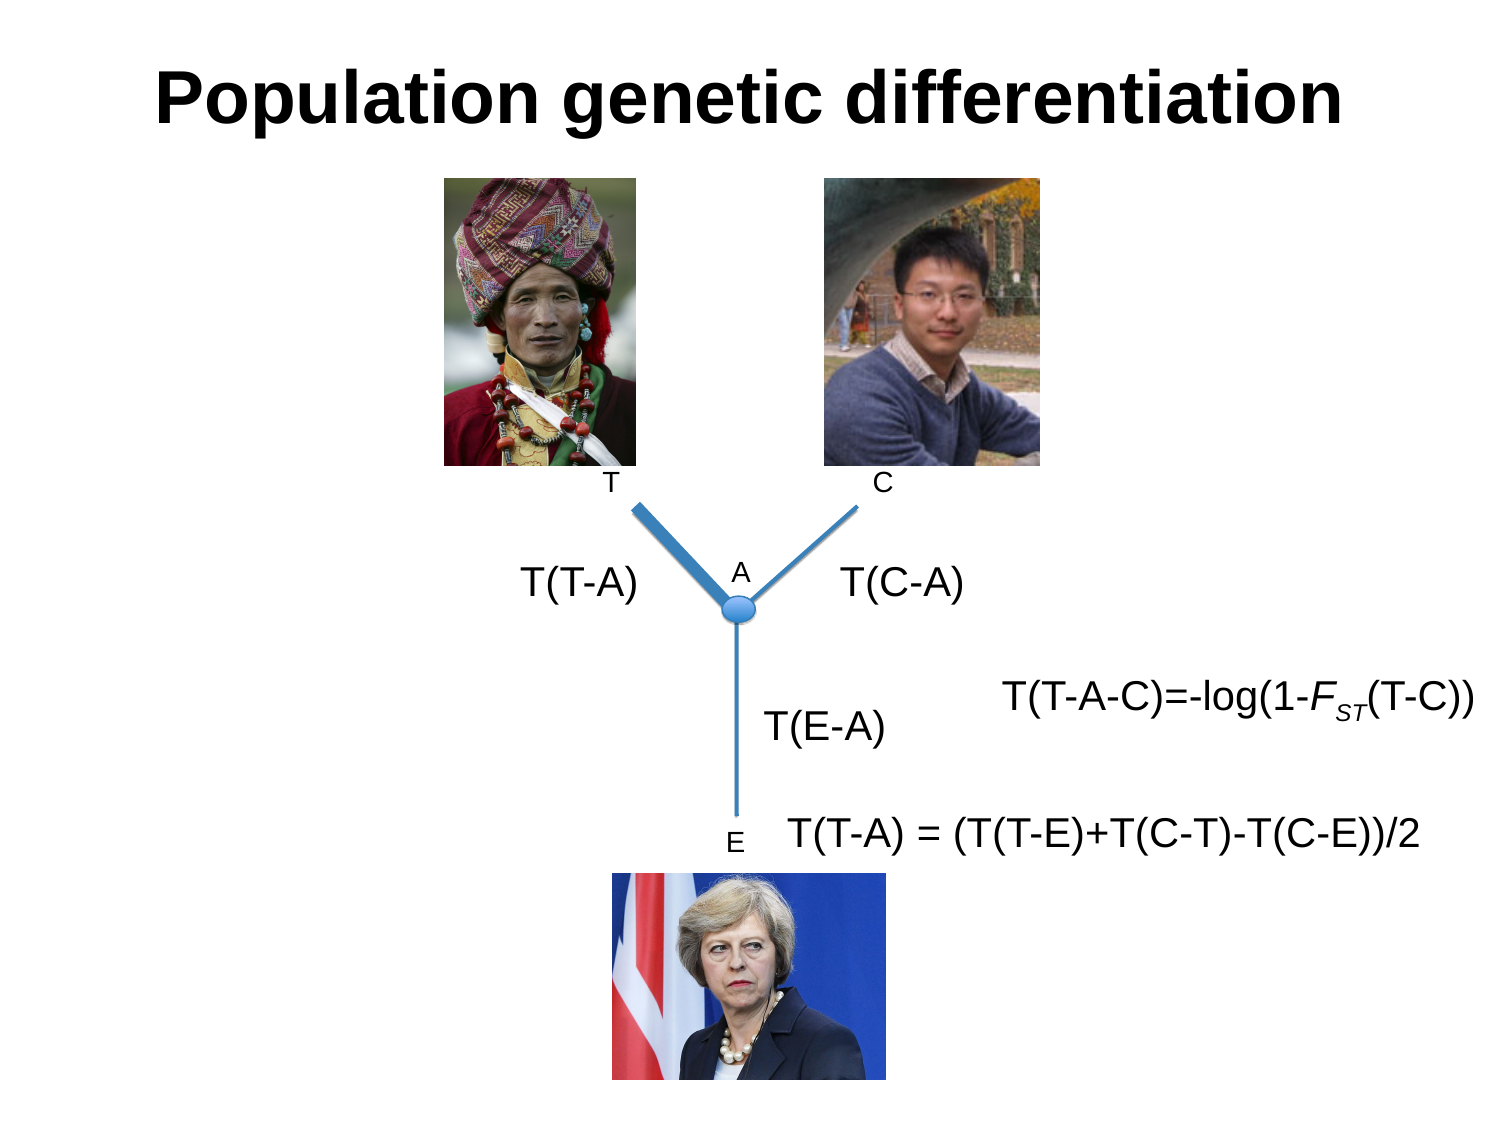

Population genetic differentiation
#
T
C
A
T(T-A)
T(C-A)
T(T-A-C)=-log(1-FST(T-C))
T(E-A)
T(T-A) = (T(T-E)+T(C-T)-T(C-E))/2
E